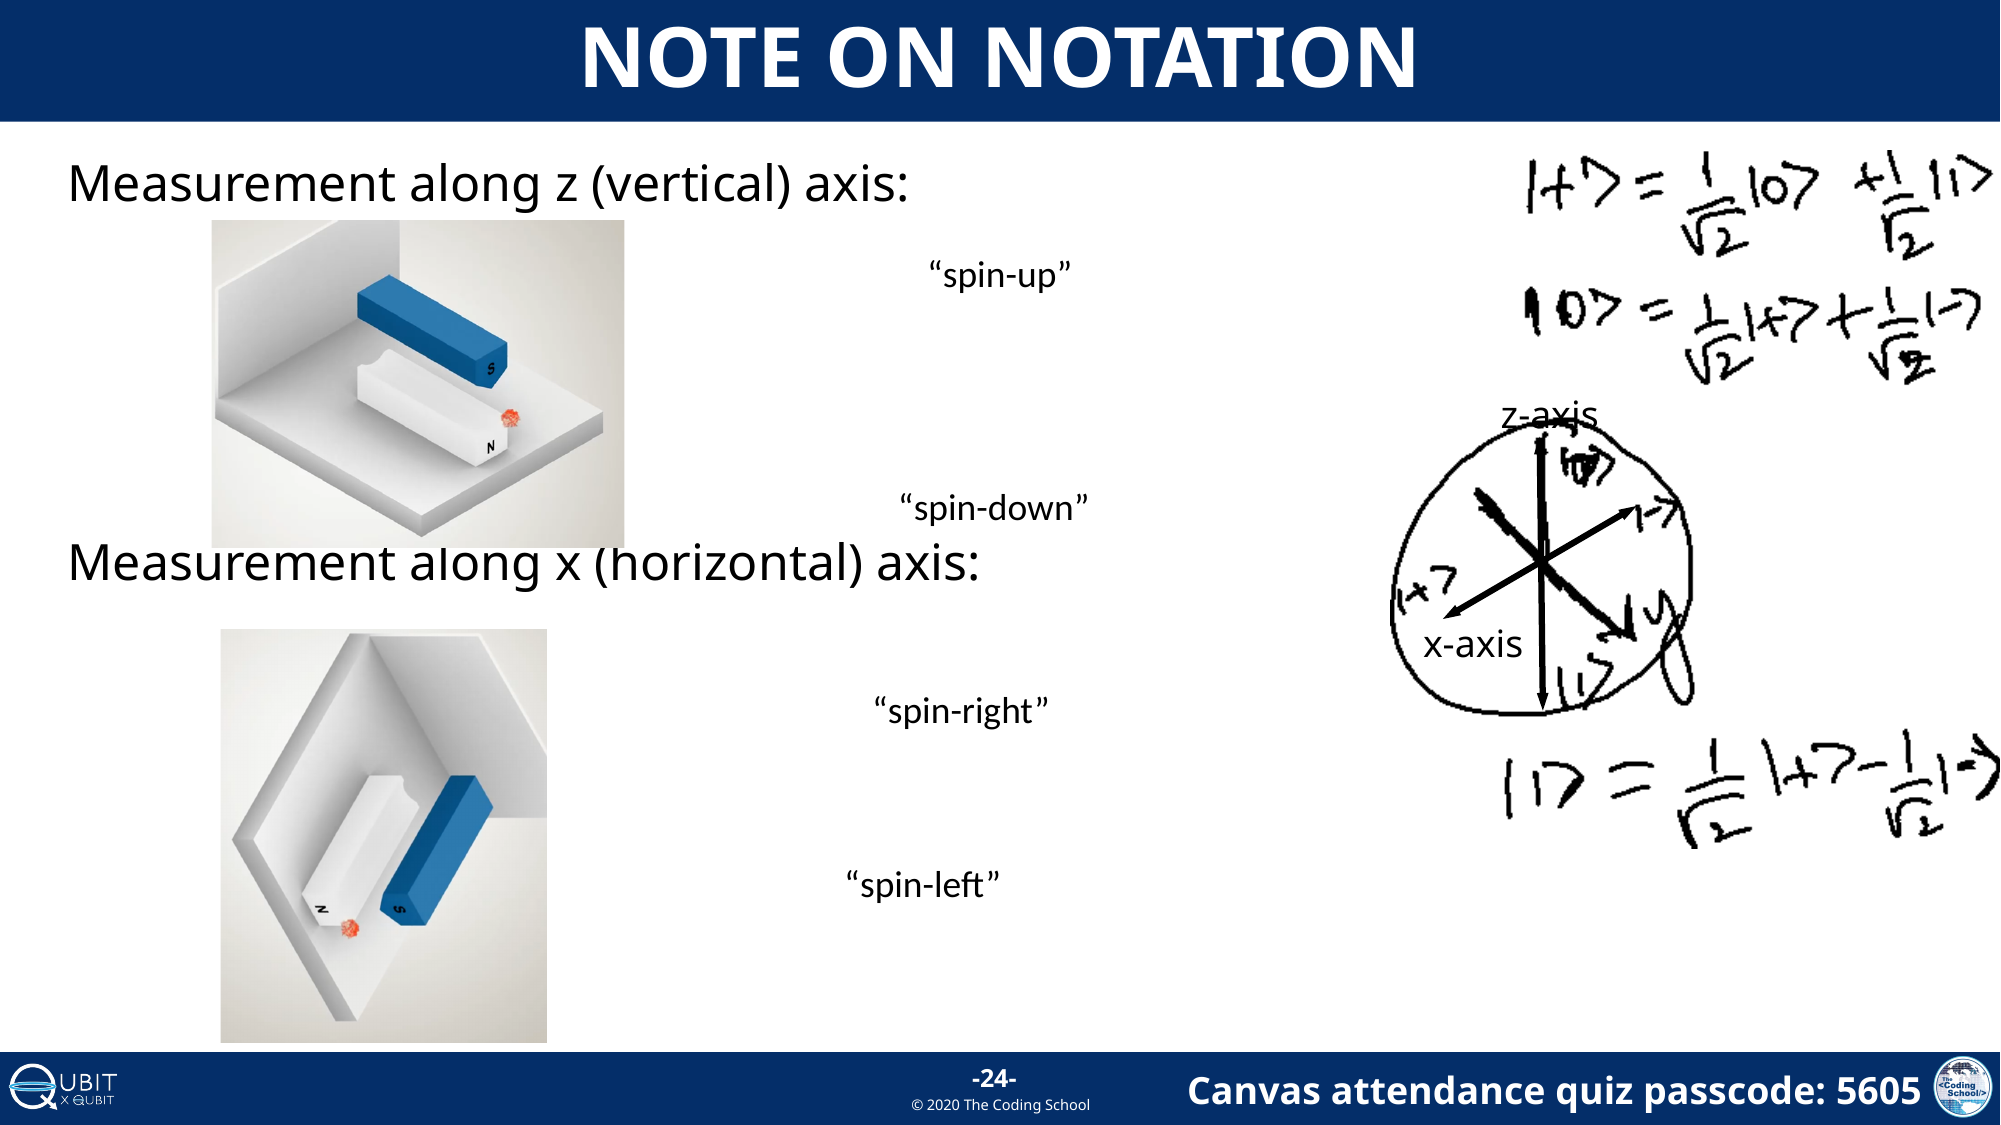

# Note on notation
Measurement along z (vertical) axis:
Measurement along x (horizontal) axis:
“spin-up”
z-axis
“spin-down”
x-axis
“spin-right”
“spin-left”
-24-